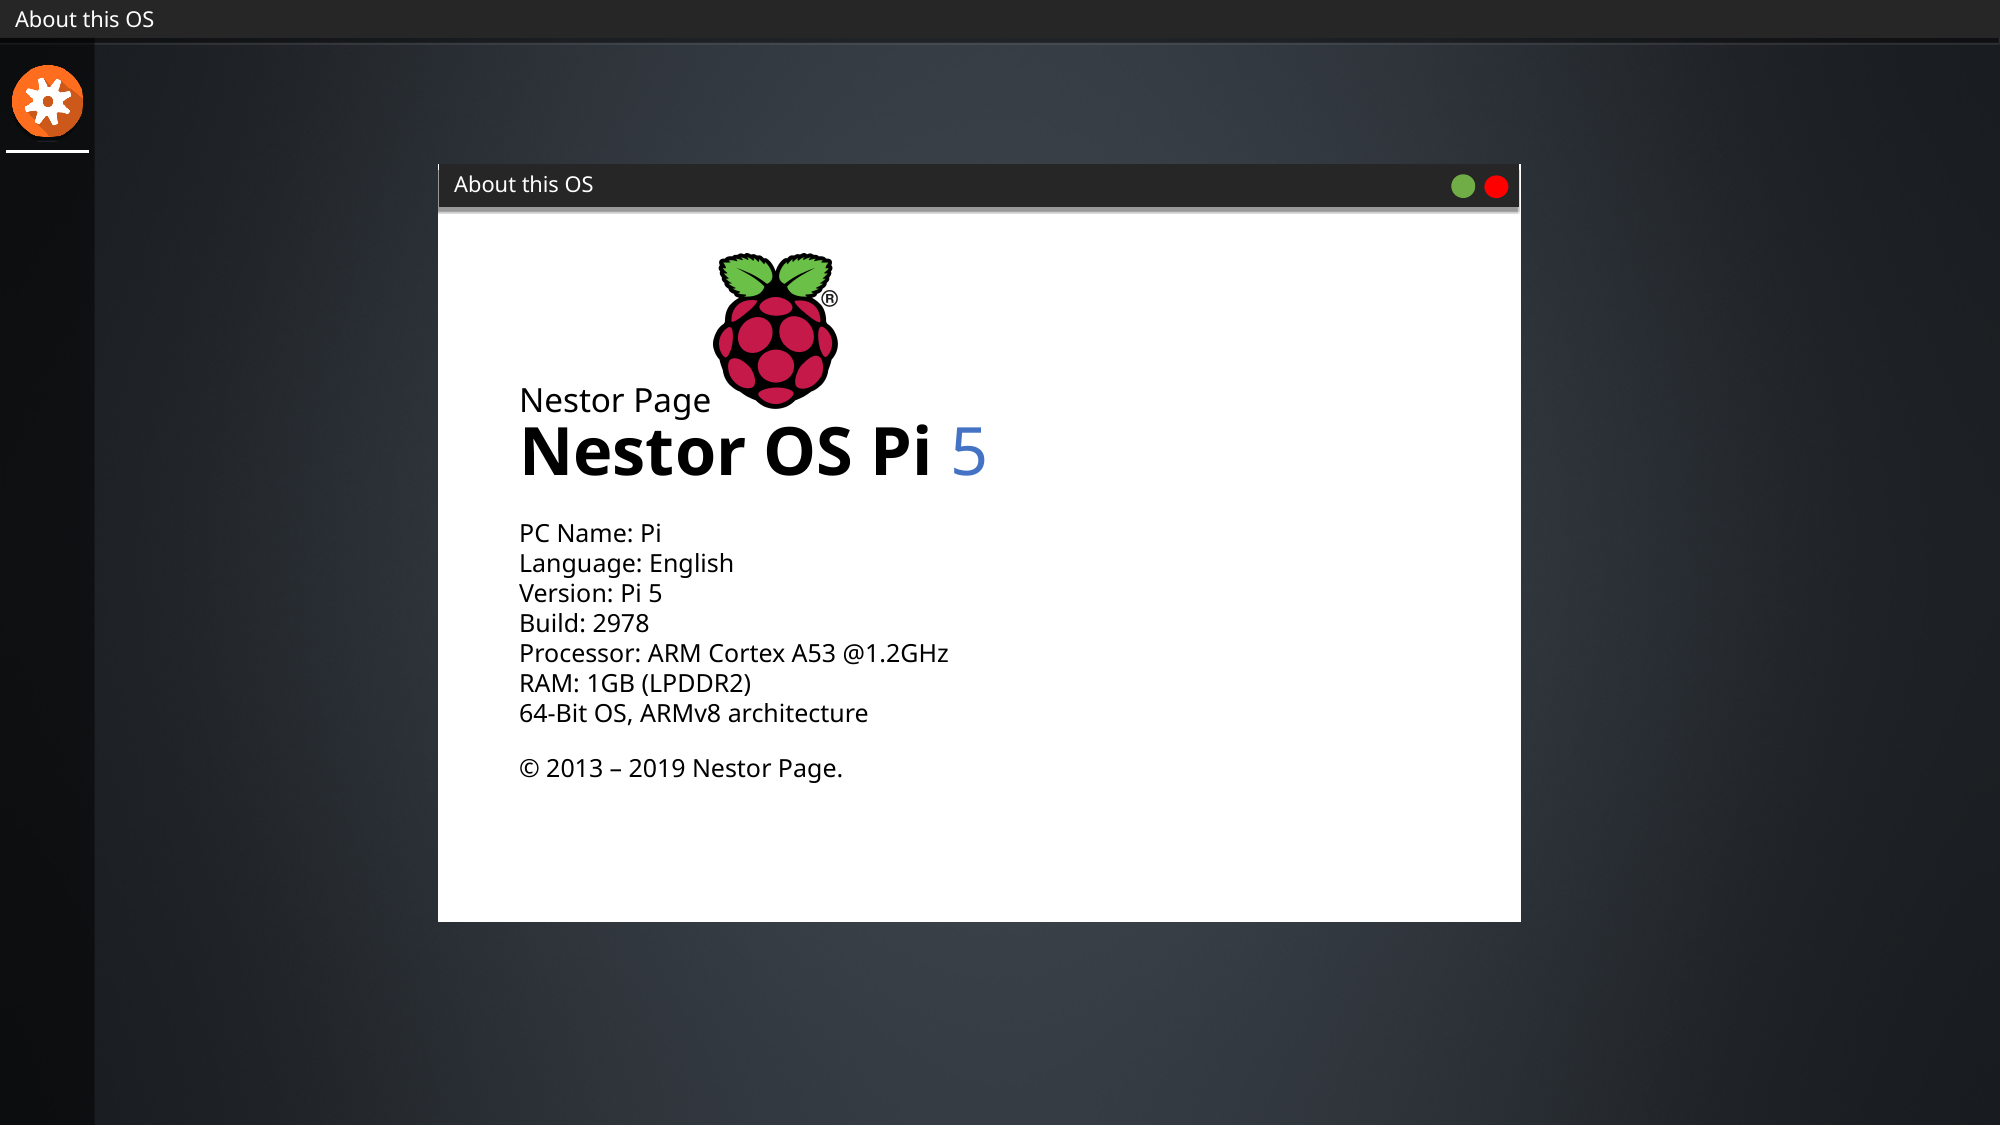

About this OS
About this OS
Nestor Page
Nestor OS Pi 5
PC Name: Pi
Language: English
Version: Pi 5
Build: 2978
Processor: ARM Cortex A53 @1.2GHz
RAM: 1GB (LPDDR2)
64-Bit OS, ARMv8 architecture
© 2013 – 2019 Nestor Page.